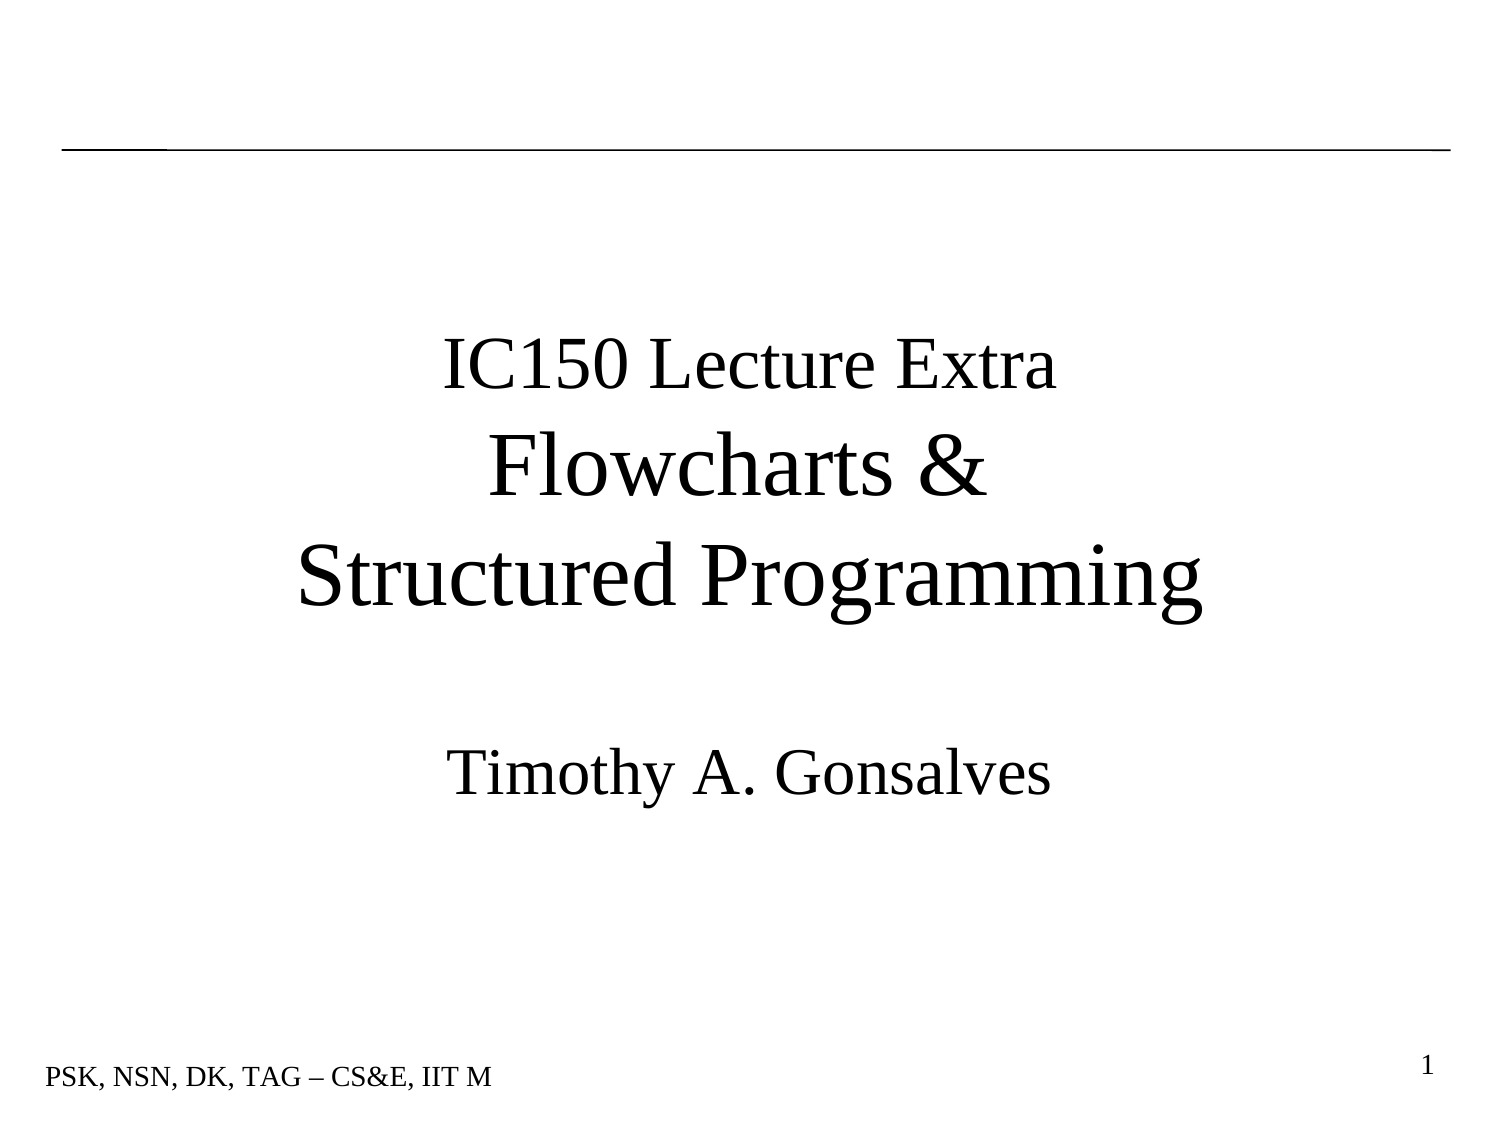

# IC150 Lecture Extra Flowcharts & Structured Programming
Timothy A. Gonsalves